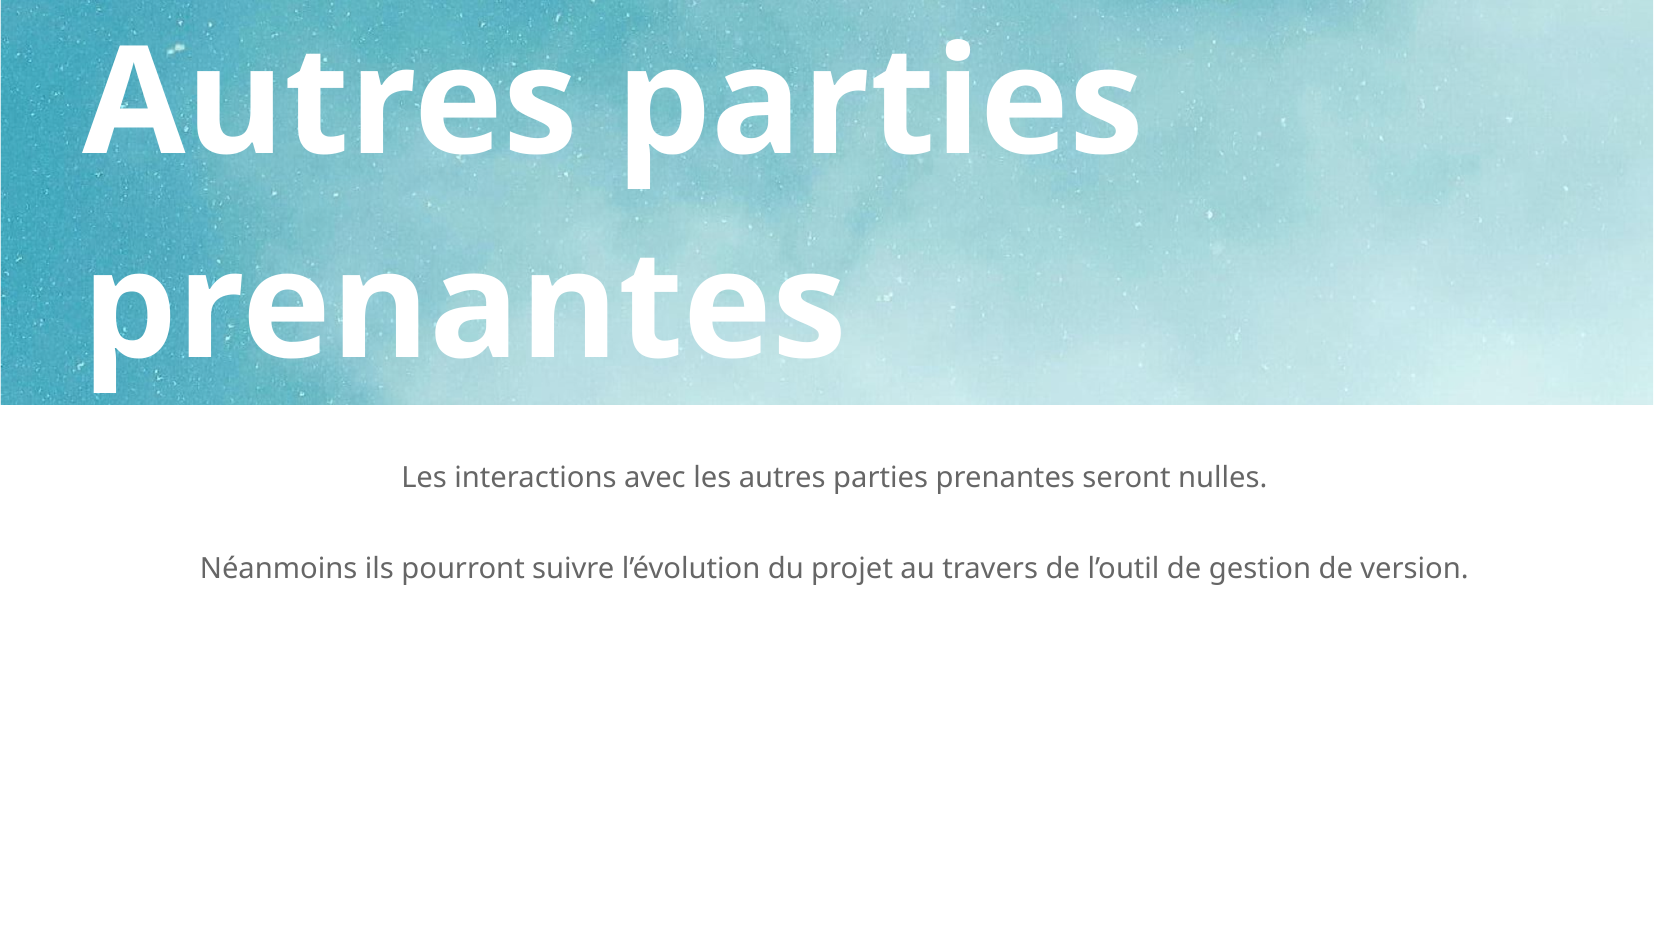

# Autres parties prenantes
Les interactions avec les autres parties prenantes seront nulles.
Néanmoins ils pourront suivre l’évolution du projet au travers de l’outil de gestion de version.